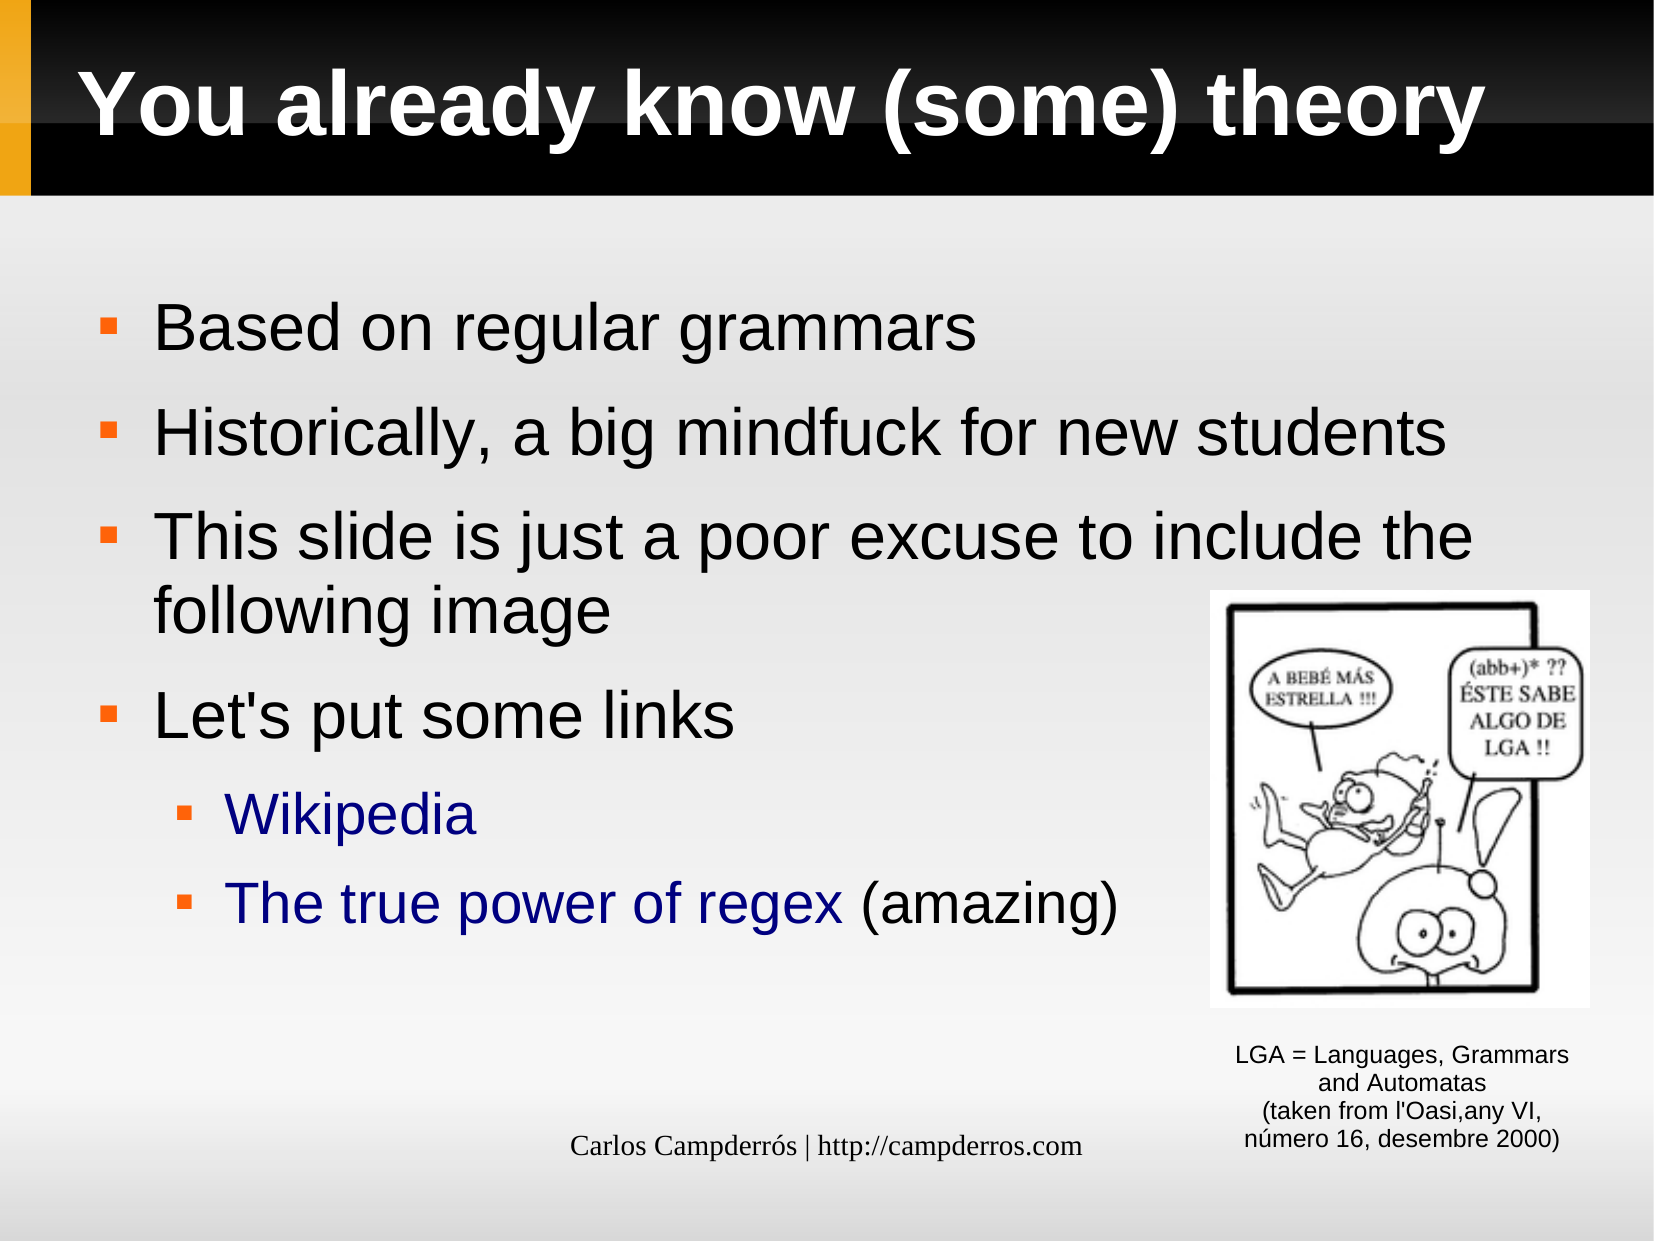

# You already know (some) theory
Based on regular grammars
Historically, a big mindfuck for new students
This slide is just a poor excuse to include the following image
Let's put some links
Wikipedia
The true power of regex (amazing)
LGA = Languages, Grammars and Automatas
(taken from l'Oasi,any VI, número 16, desembre 2000)
Carlos Campderrós | http://campderros.com